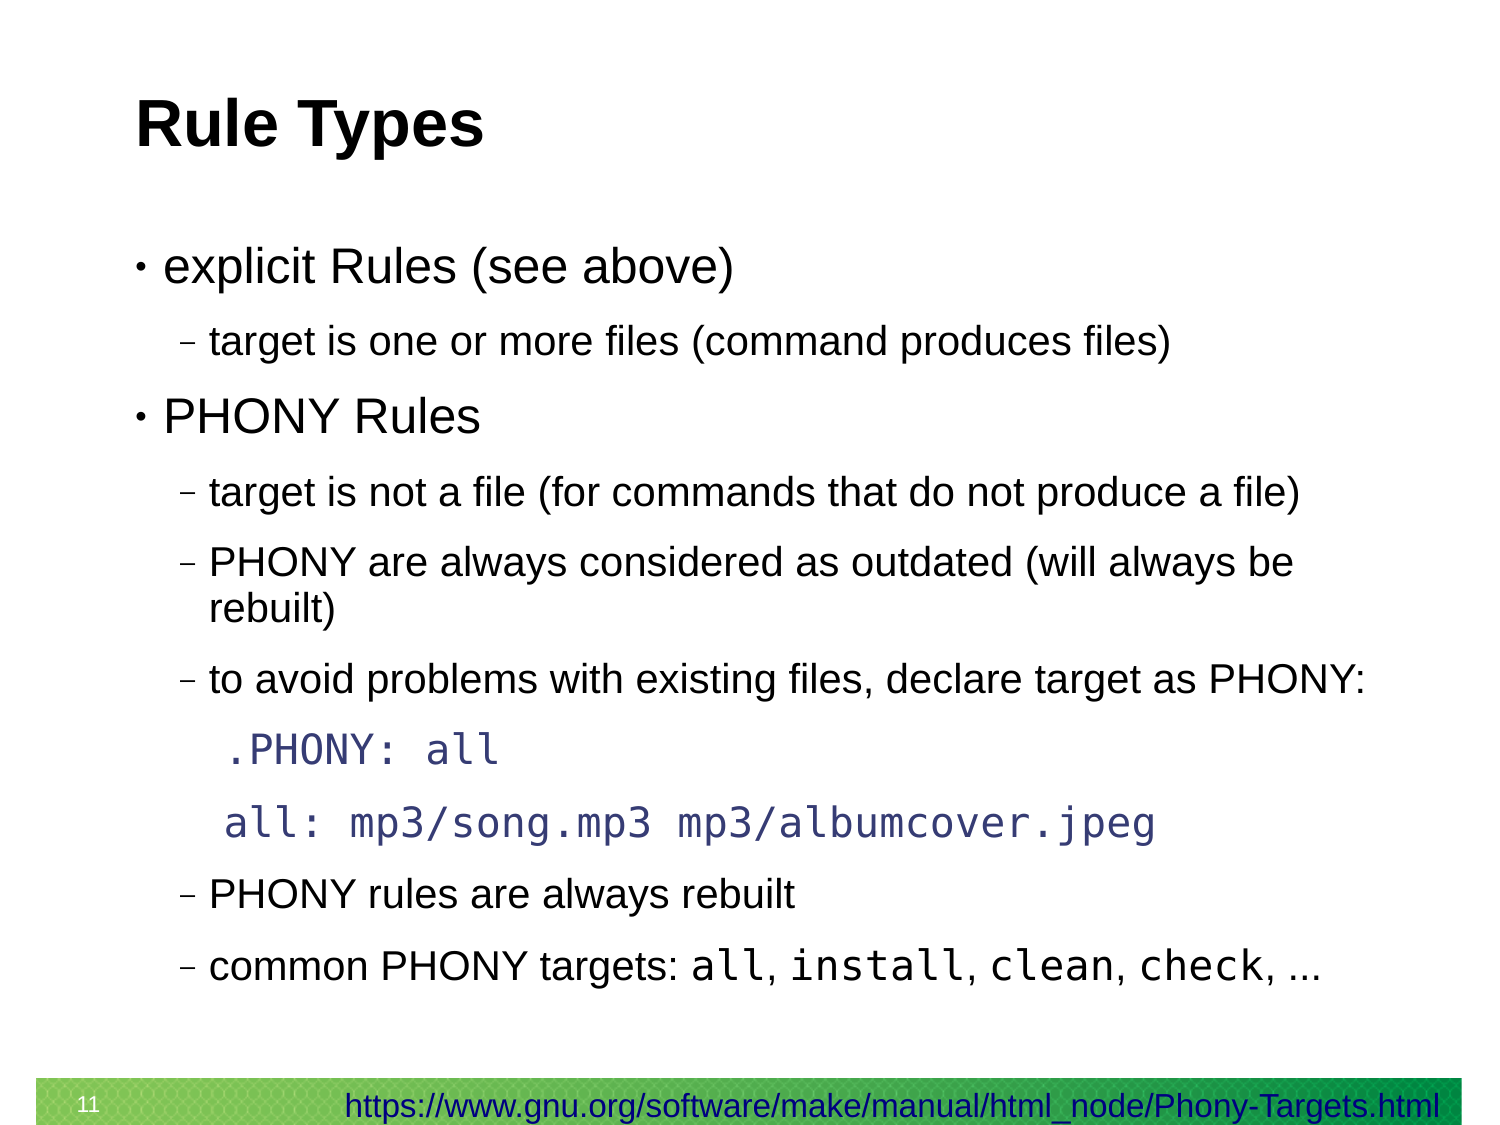

# Rule Types
explicit Rules (see above)
target is one or more files (command produces files)
PHONY Rules
target is not a file (for commands that do not produce a file)
PHONY are always considered as outdated (will always be rebuilt)
to avoid problems with existing files, declare target as PHONY:
.PHONY: all
all: mp3/song.mp3 mp3/albumcover.jpeg
PHONY rules are always rebuilt
common PHONY targets: all, install, clean, check, ...
https://www.gnu.org/software/make/manual/html_node/Phony-Targets.html